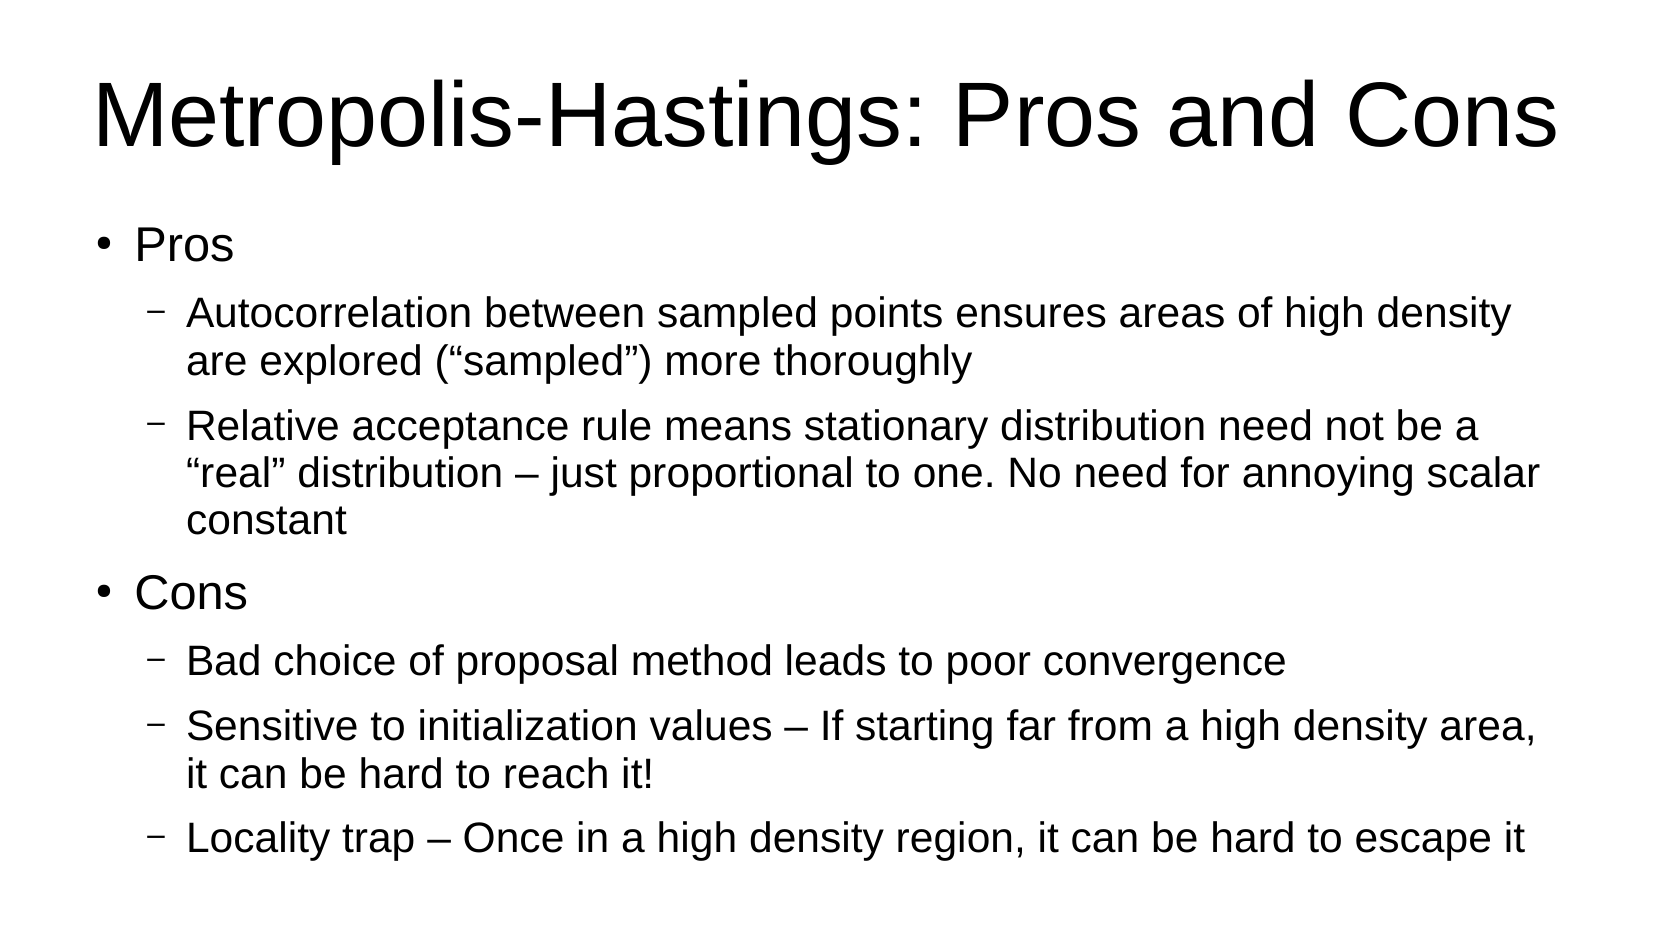

# Metropolis-Hastings: Pros and Cons
Pros
Autocorrelation between sampled points ensures areas of high density are explored (“sampled”) more thoroughly
Relative acceptance rule means stationary distribution need not be a “real” distribution – just proportional to one. No need for annoying scalar constant
Cons
Bad choice of proposal method leads to poor convergence
Sensitive to initialization values – If starting far from a high density area, it can be hard to reach it!
Locality trap – Once in a high density region, it can be hard to escape it